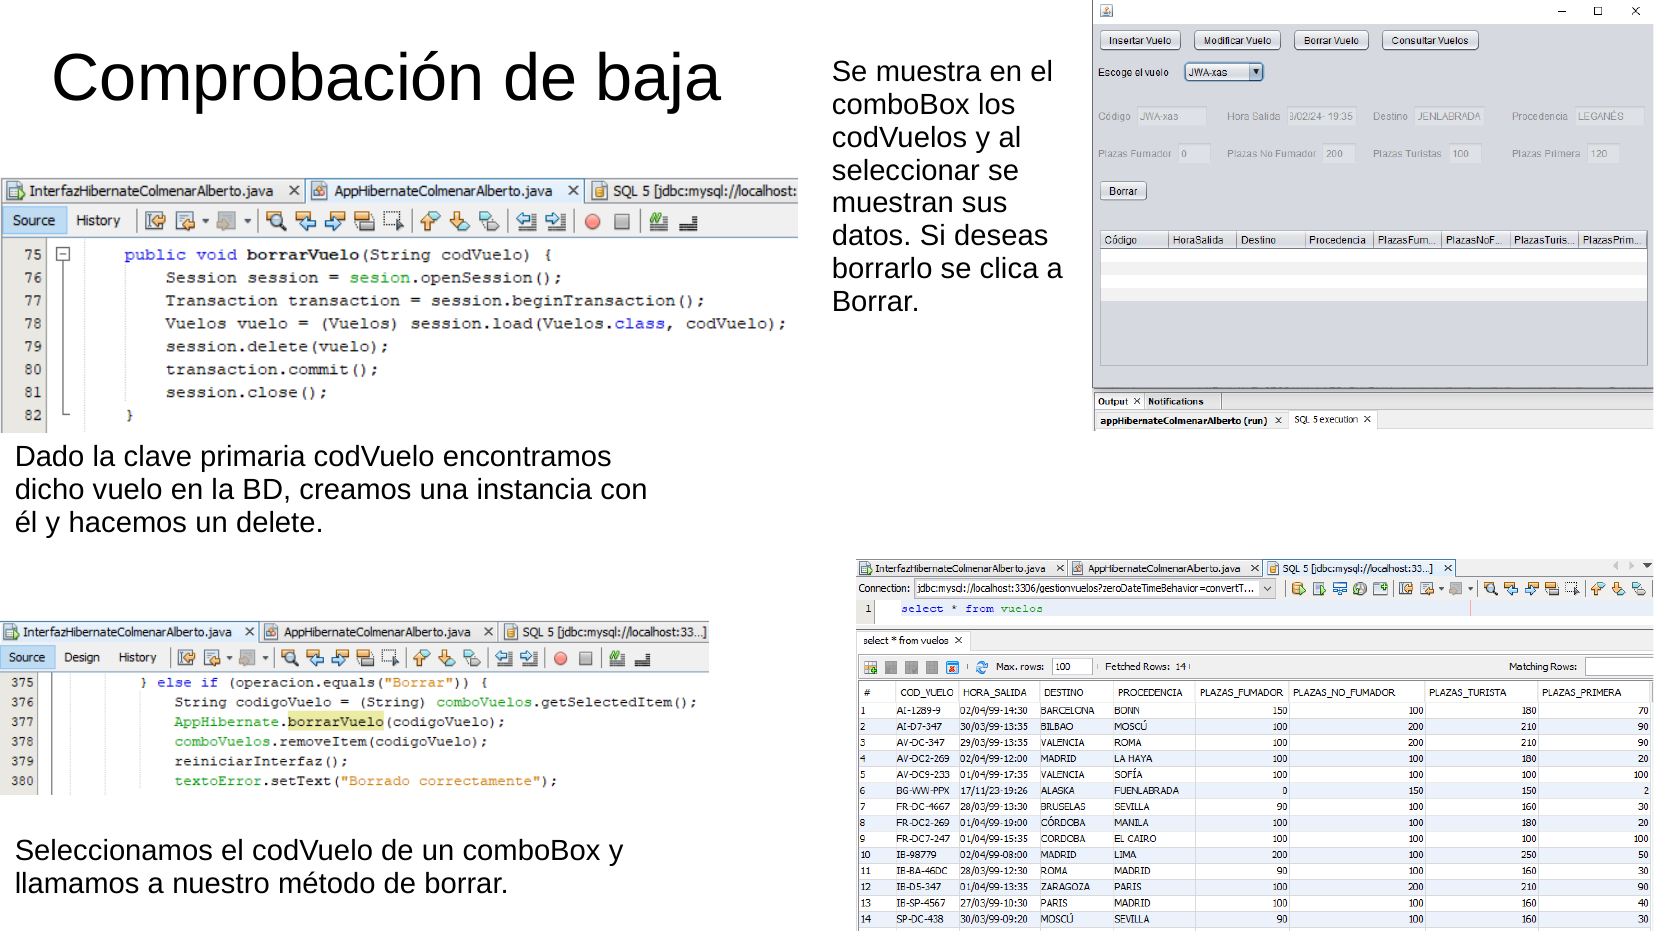

# Comprobación de baja
Se muestra en el comboBox los codVuelos y al seleccionar se muestran sus datos. Si deseas borrarlo se clica a Borrar.
Dado la clave primaria codVuelo encontramos dicho vuelo en la BD, creamos una instancia con él y hacemos un delete.
Seleccionamos el codVuelo de un comboBox y llamamos a nuestro método de borrar.